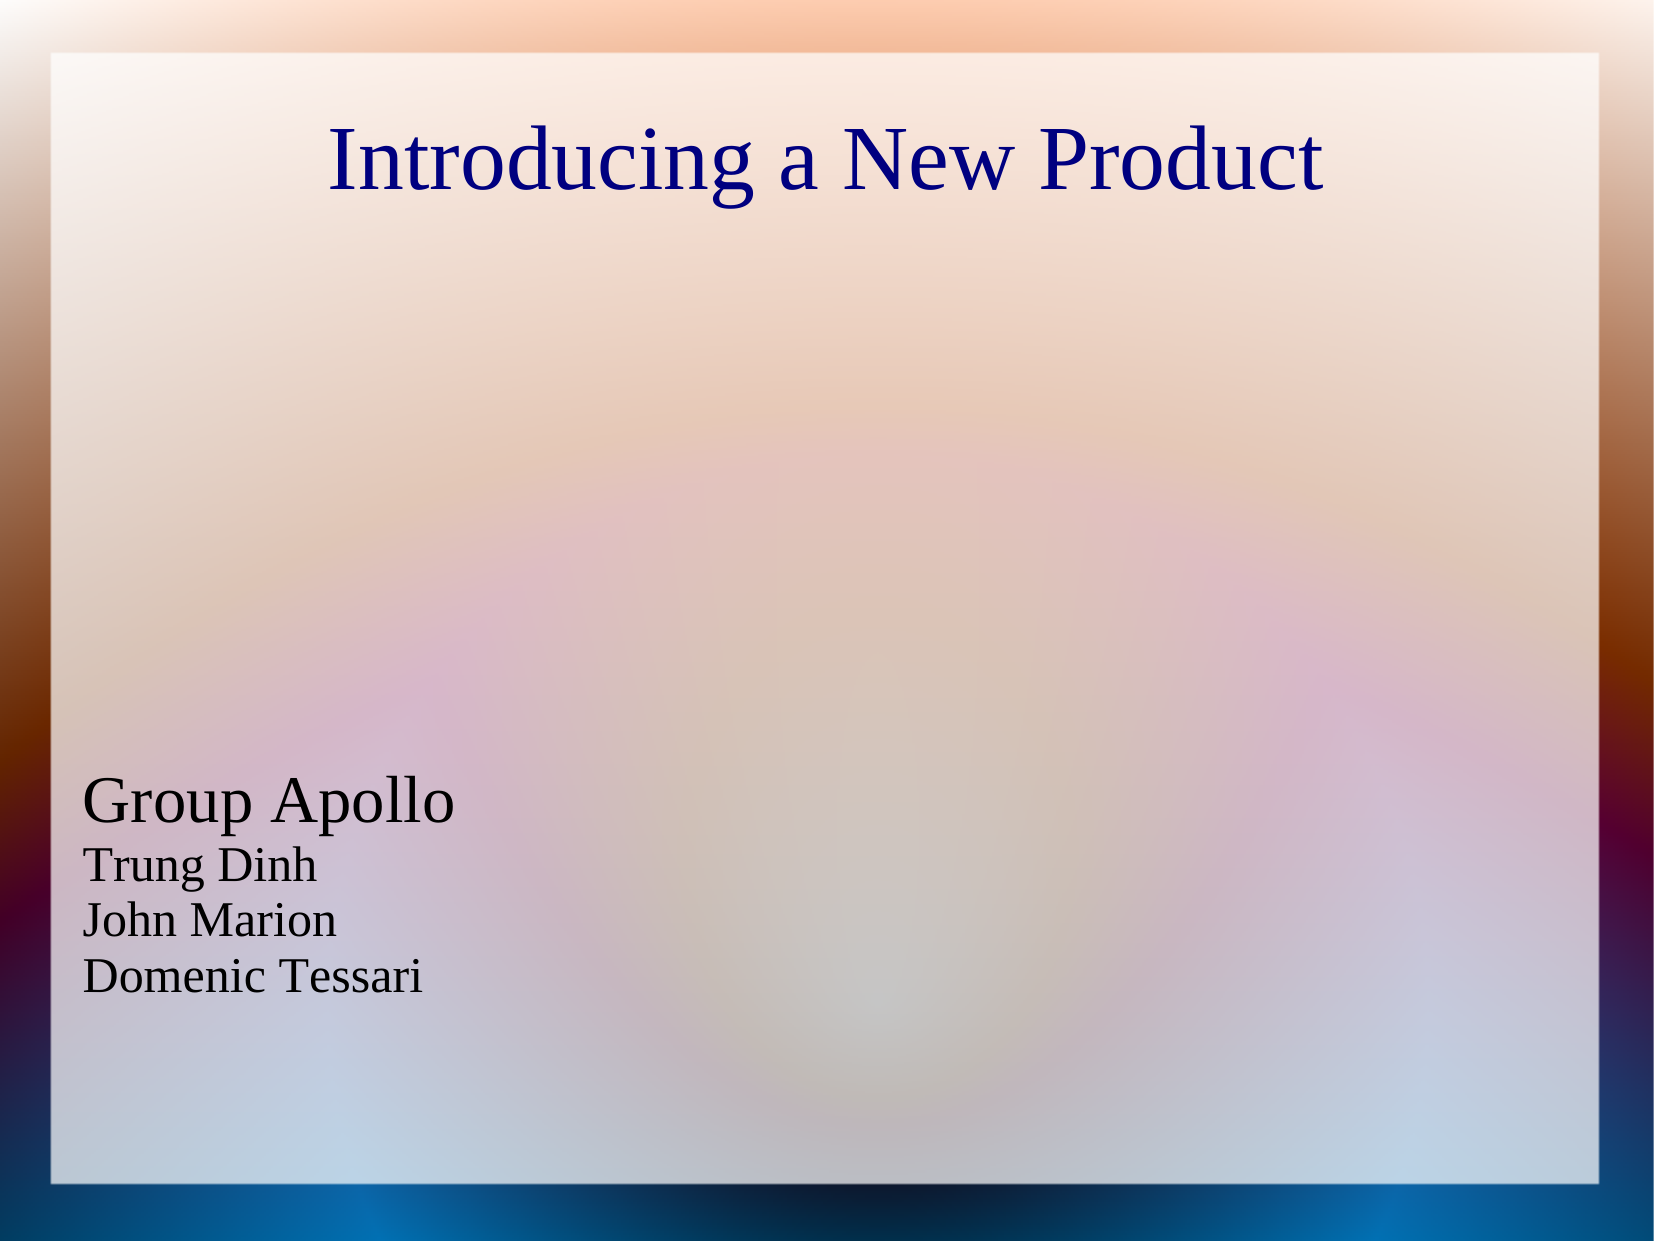

# Introducing a New Product
Group Apollo
Trung Dinh
John Marion
Domenic Tessari